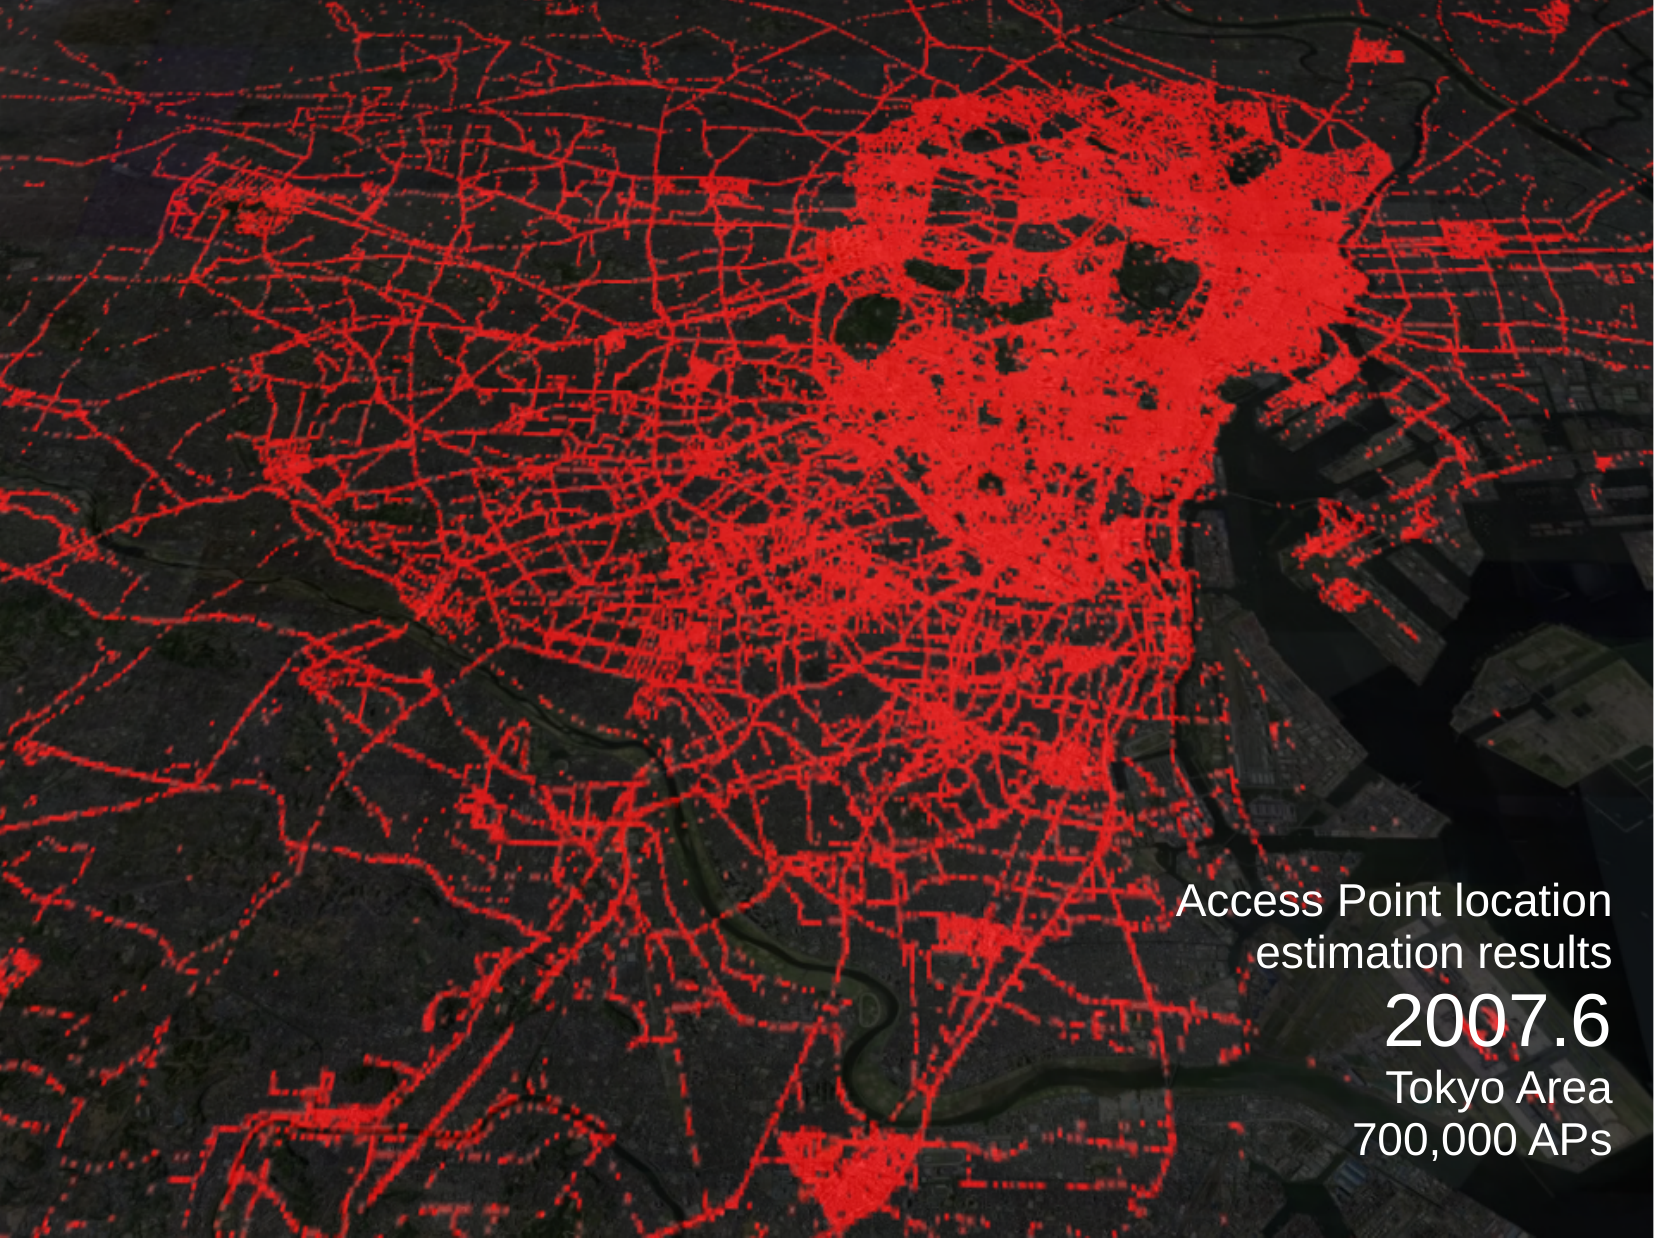

Access Point location estimation results
2007.6
Tokyo Area
700,000 APs